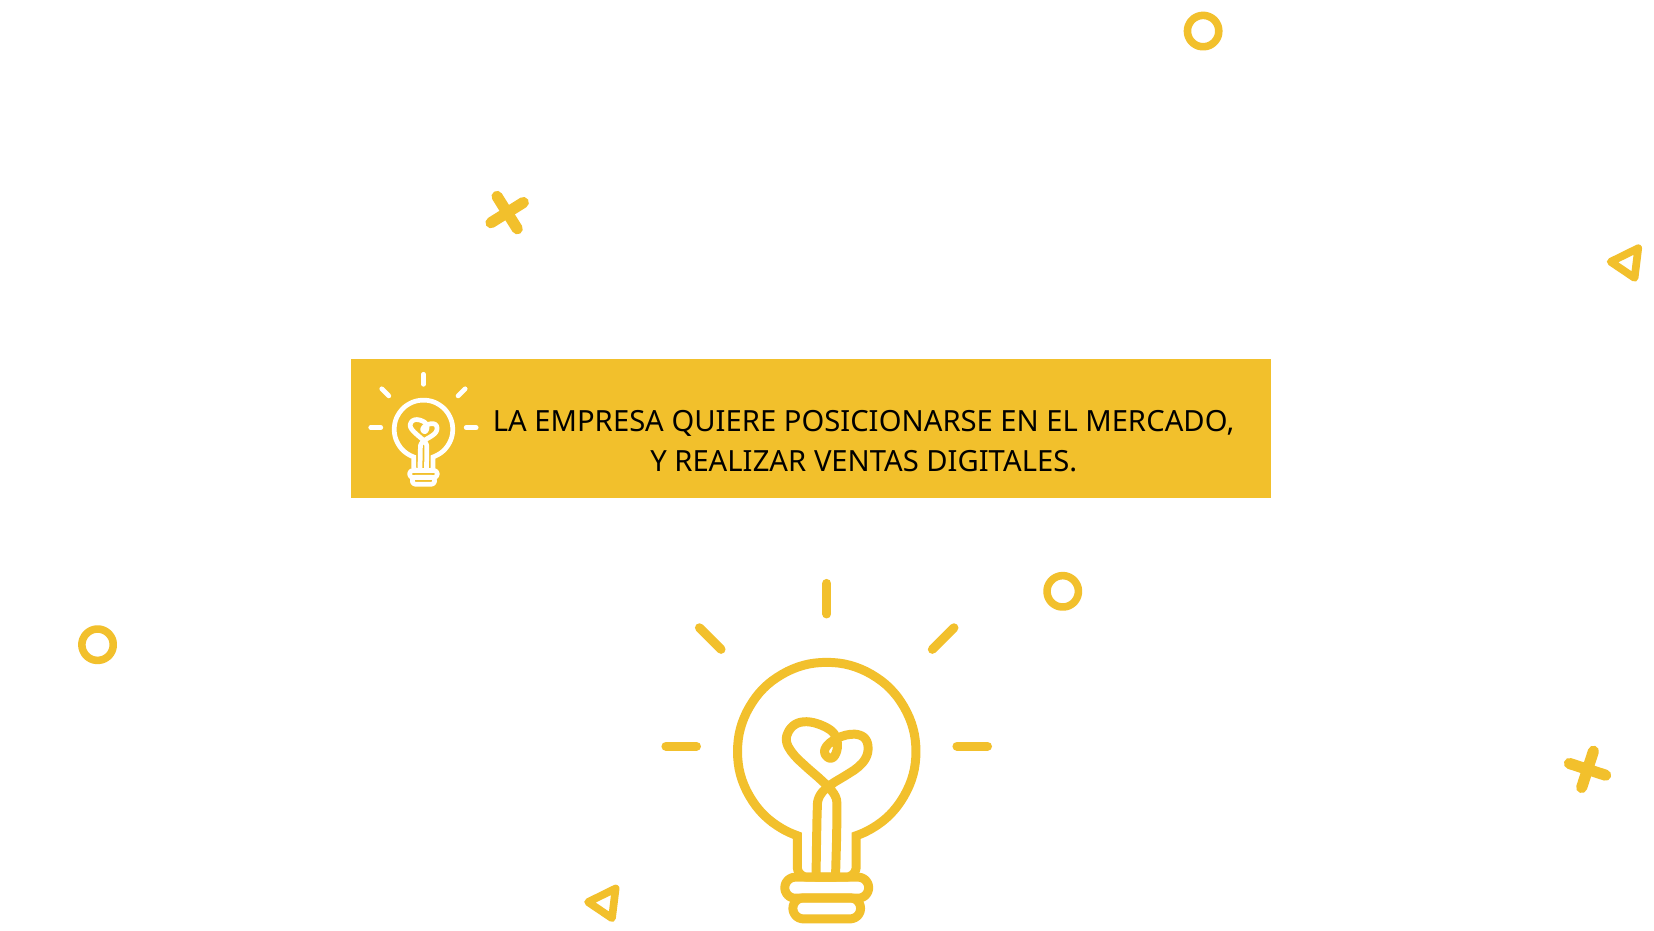

LA EMPRESA QUIERE POSICIONARSE EN EL MERCADO, Y REALIZAR VENTAS DIGITALES.